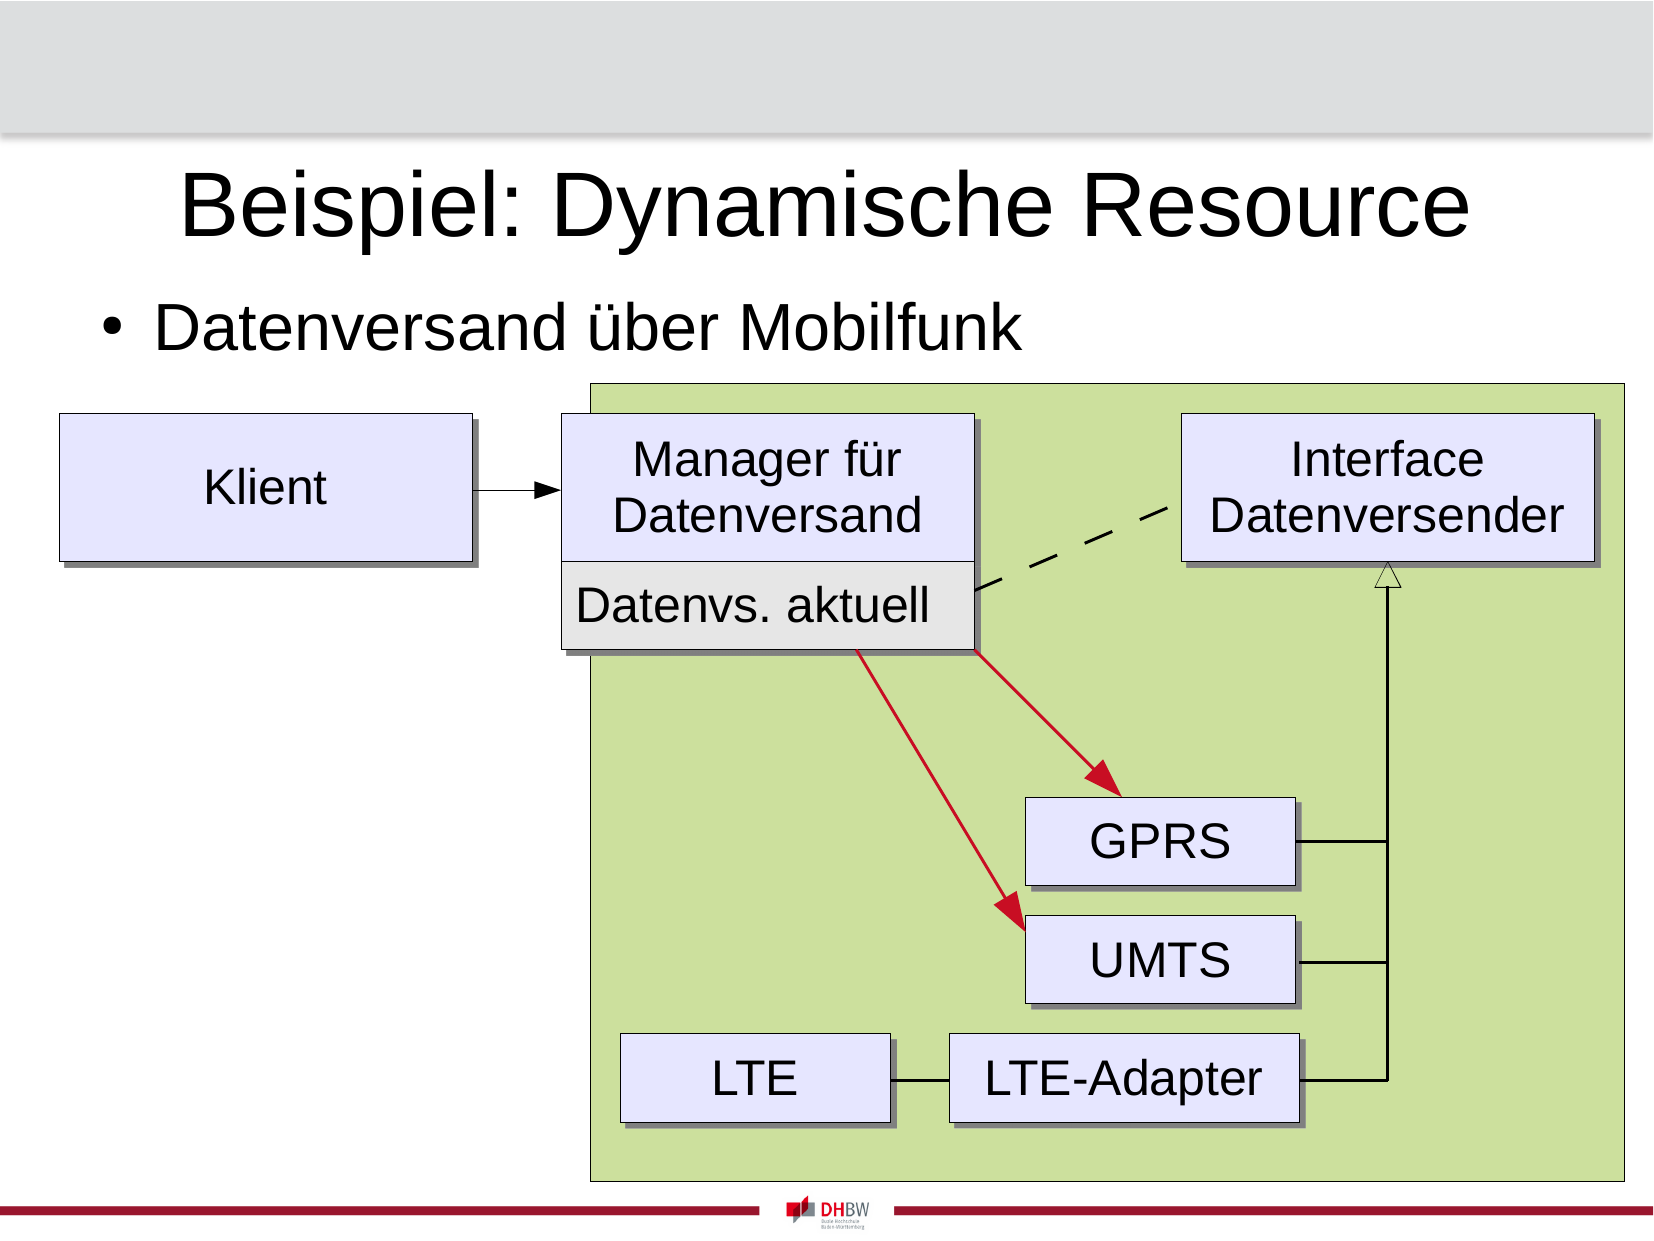

# Beispiel: Dynamische Resource
Datenversand über Mobilfunk
Klient
Manager für
Datenversand
Interface
Datenversender
Datenvs. aktuell
GPRS
UMTS
LTE
LTE-Adapter